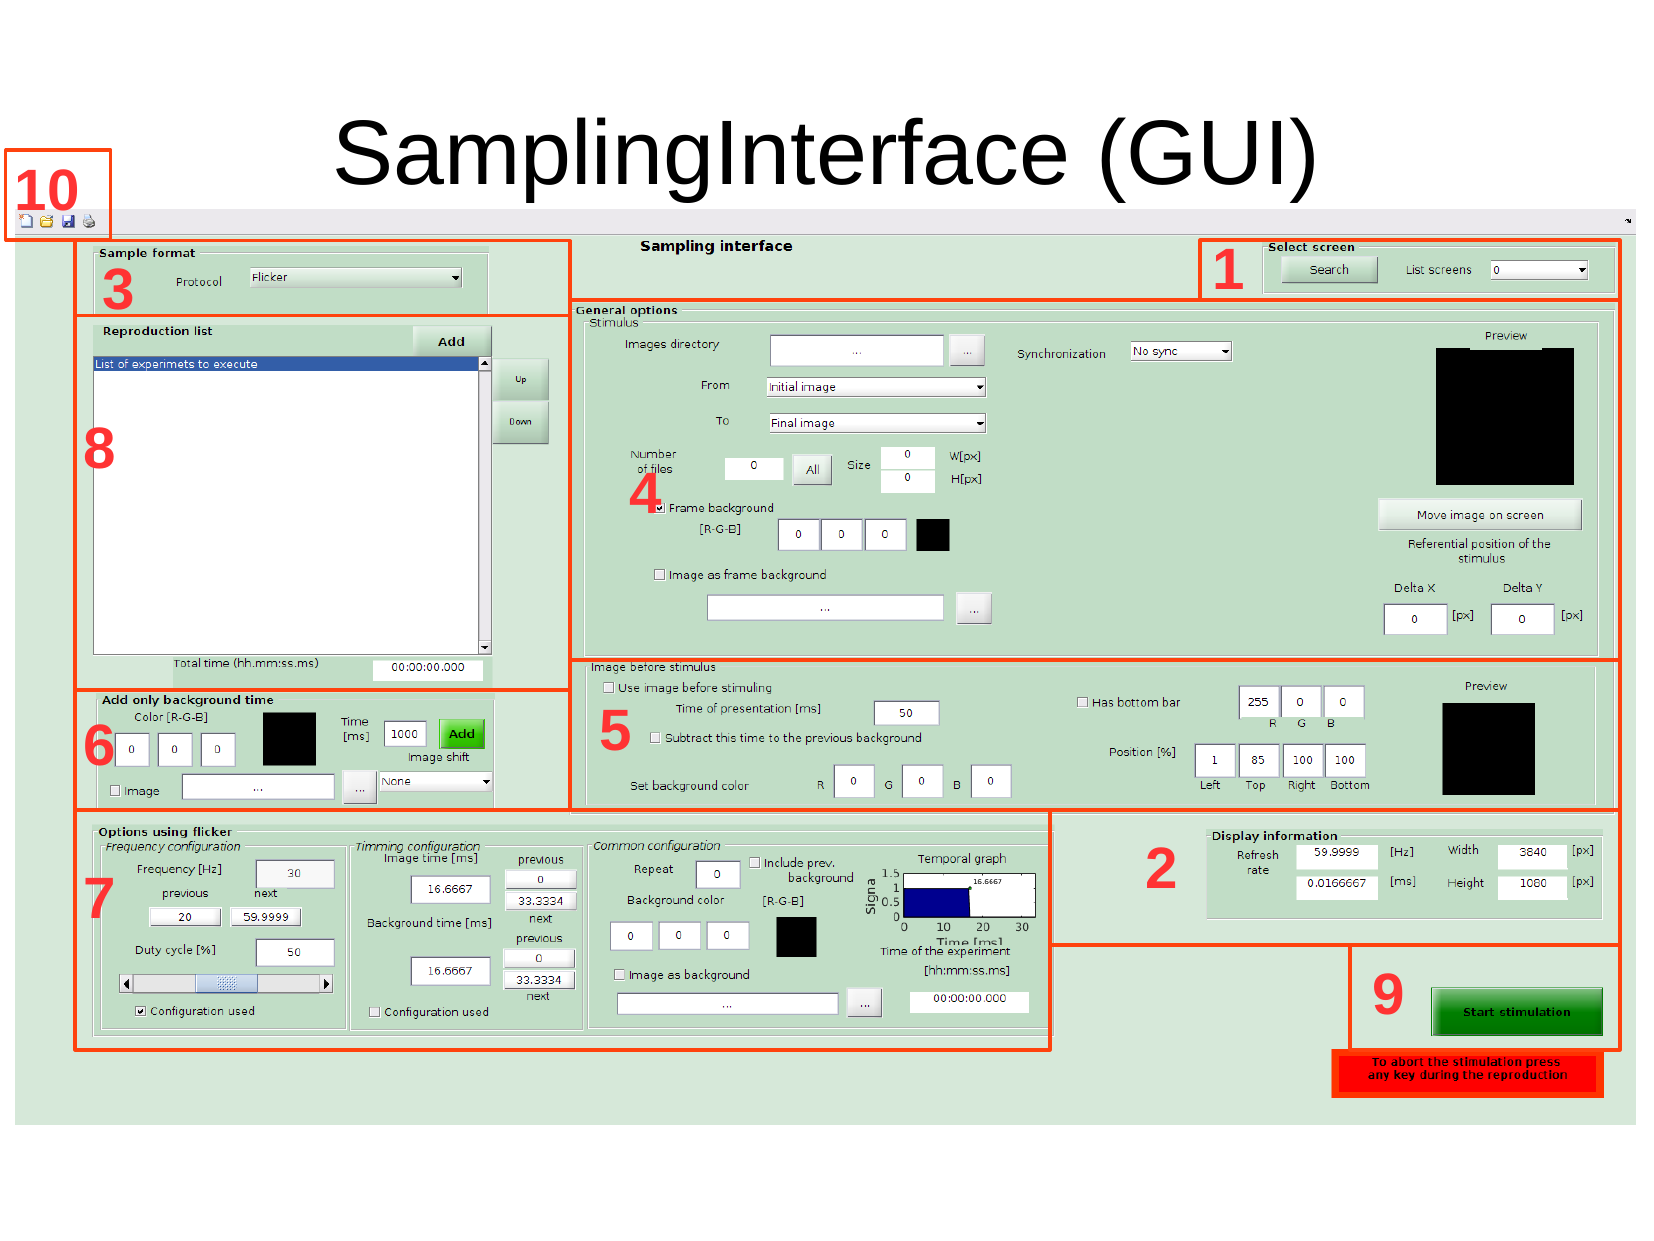

# SamplingInterface (GUI)
10
1
3
8
4
5
6
2
7
9